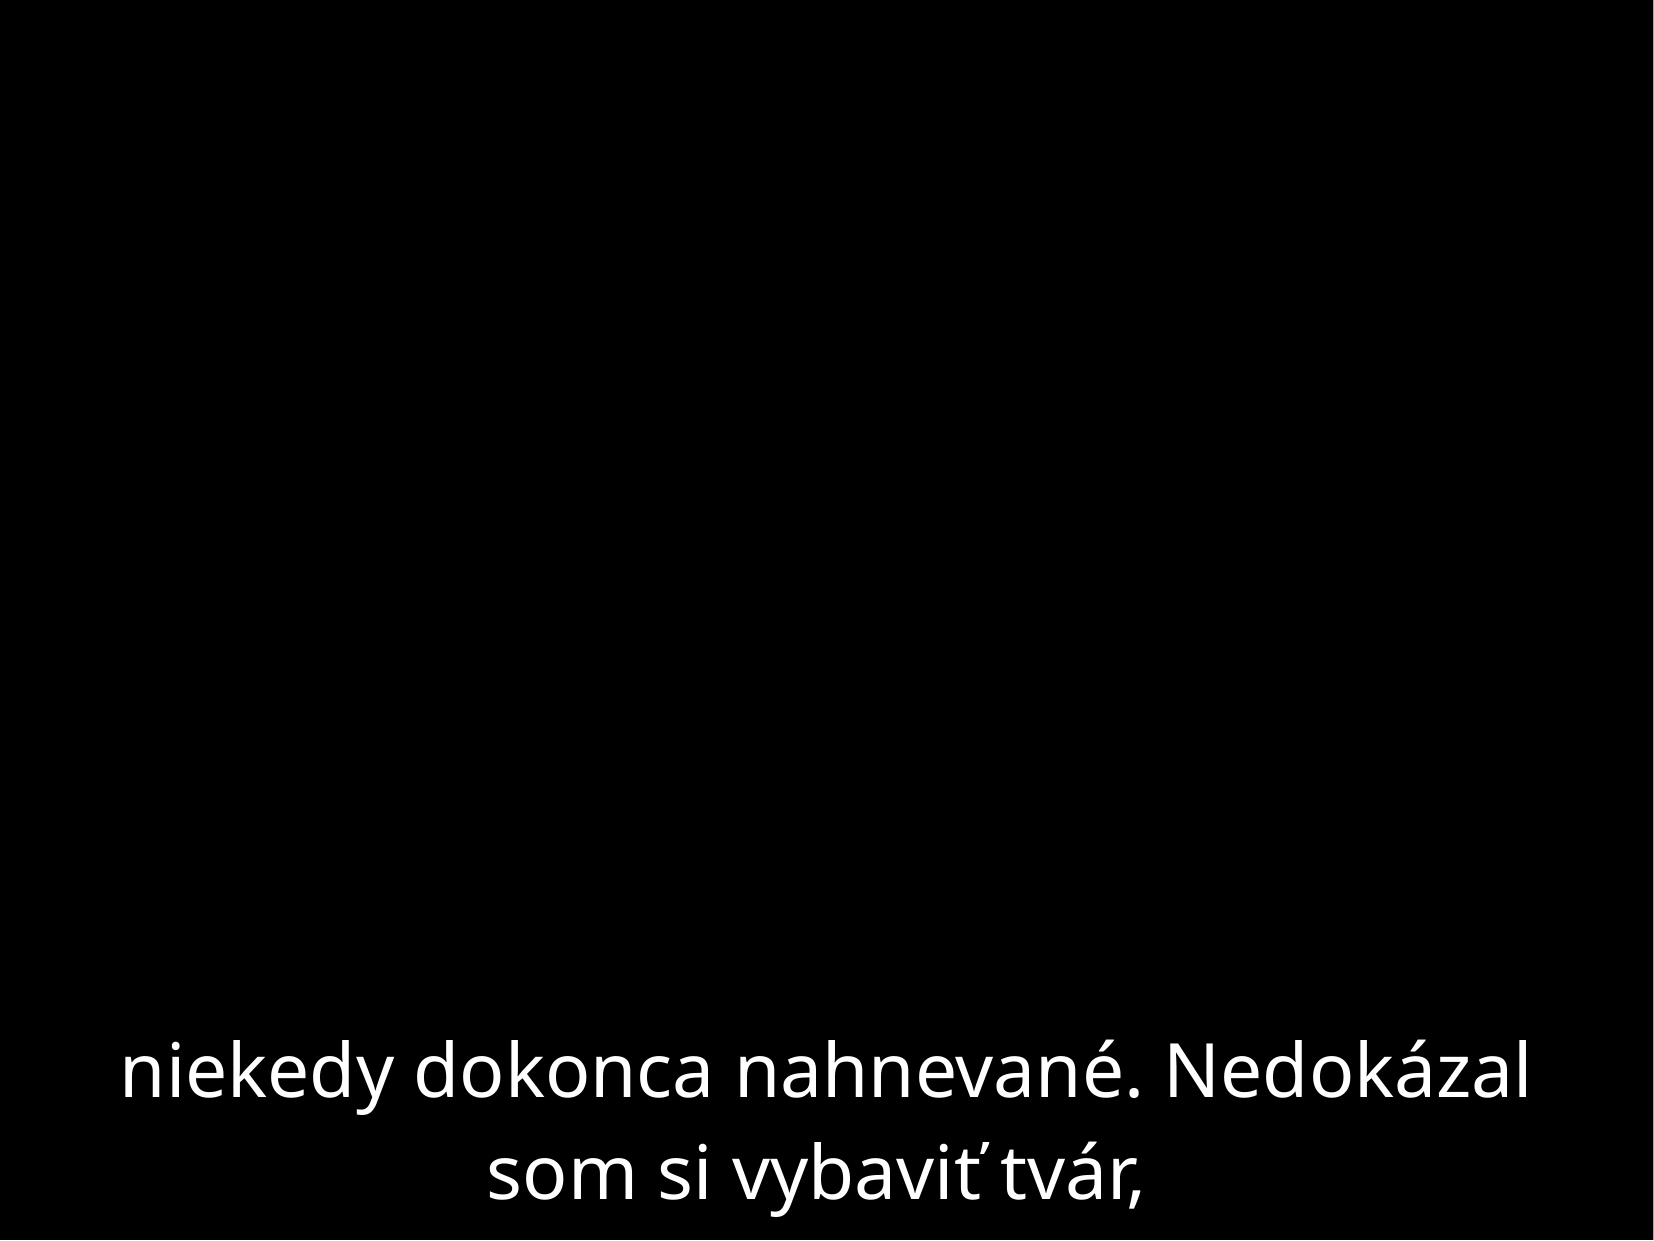

# niekedy dokonca nahnevané. Nedokázal som si vybaviť tvár,